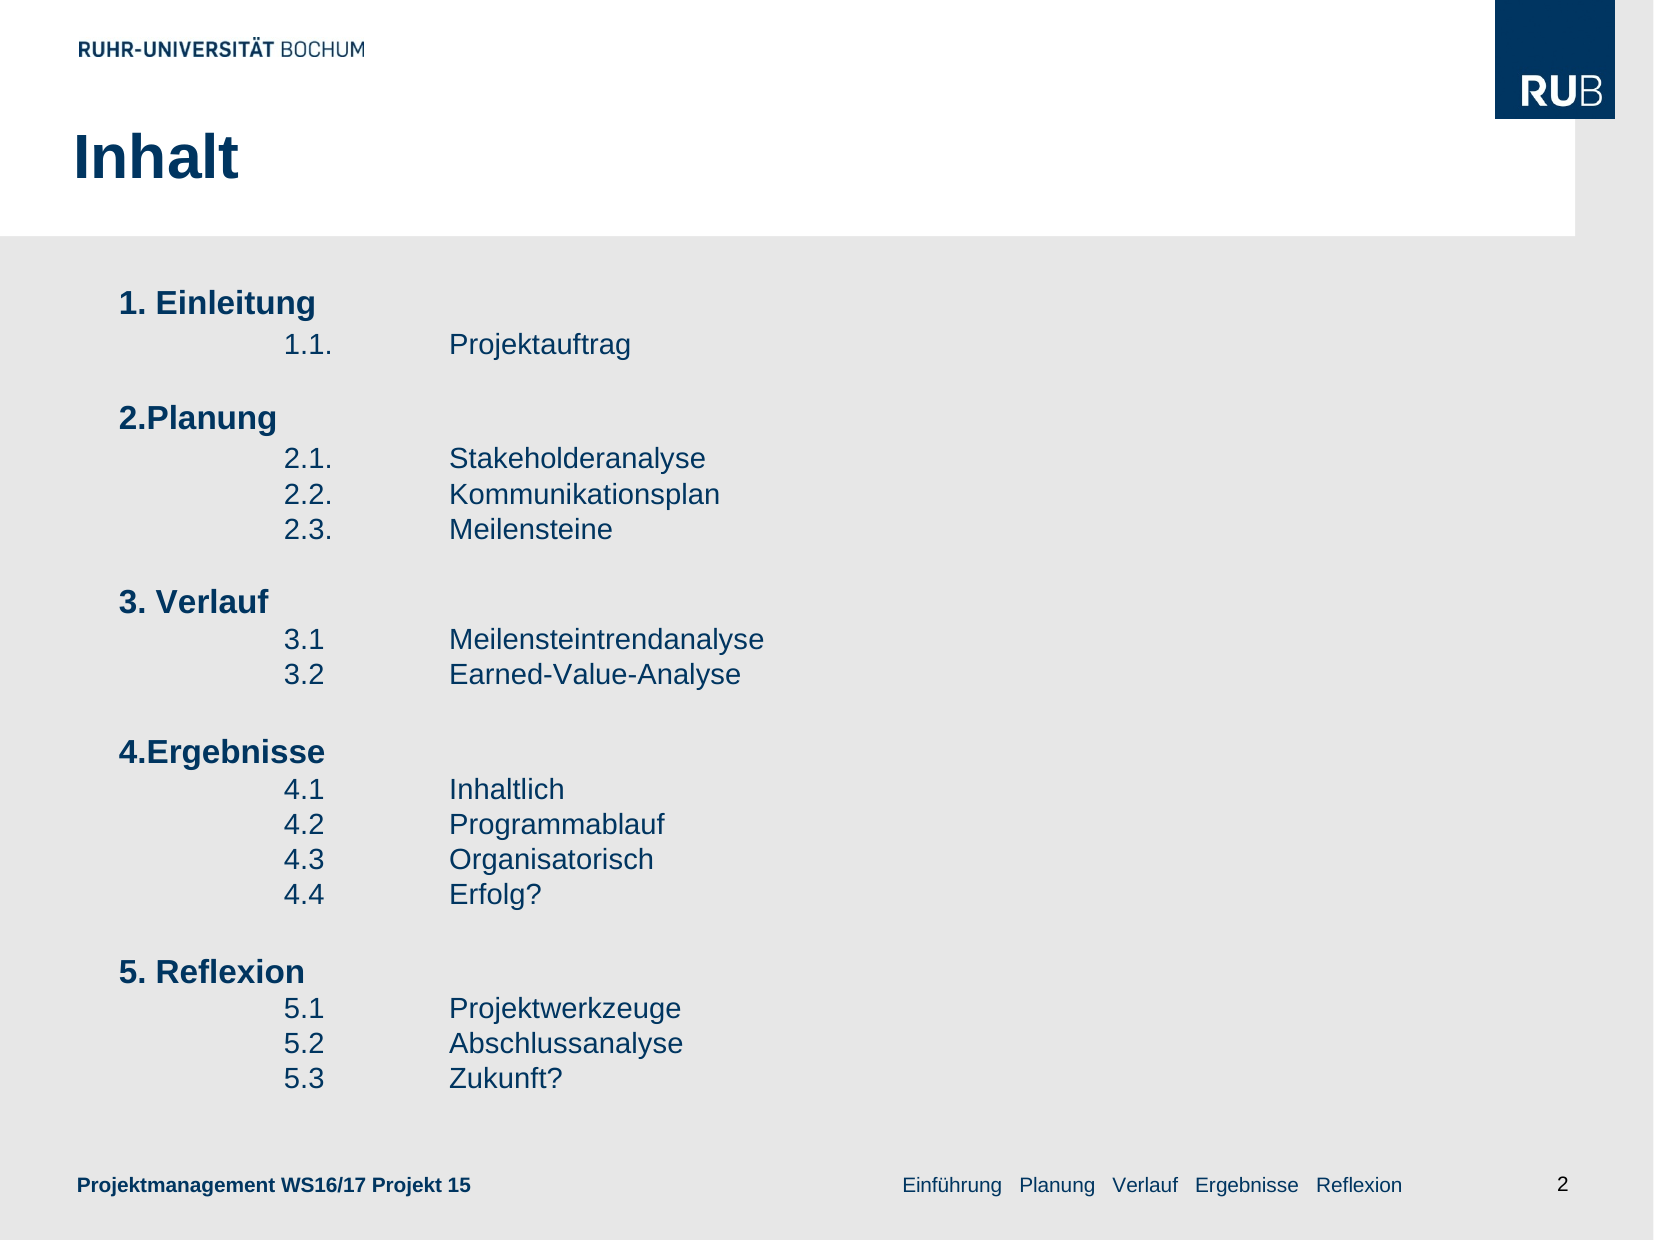

Inhalt
1. Einleitung
	1.1.	Projektauftrag
2.Planung
	2.1.	Stakeholderanalyse
	2.2.	Kommunikationsplan
	2.3.	Meilensteine
3. Verlauf
	3.1	Meilensteintrendanalyse
	3.2	Earned-Value-Analyse
4.Ergebnisse
	4.1	Inhaltlich
	4.2	Programmablauf
	4.3	Organisatorisch
	4.4	Erfolg?
5. Reflexion
	5.1	Projektwerkzeuge
	5.2	Abschlussanalyse
	5.3	Zukunft?
Projektmanagement WS16/17 Projekt 15 			Einführung Planung Verlauf Ergebnisse Reflexion